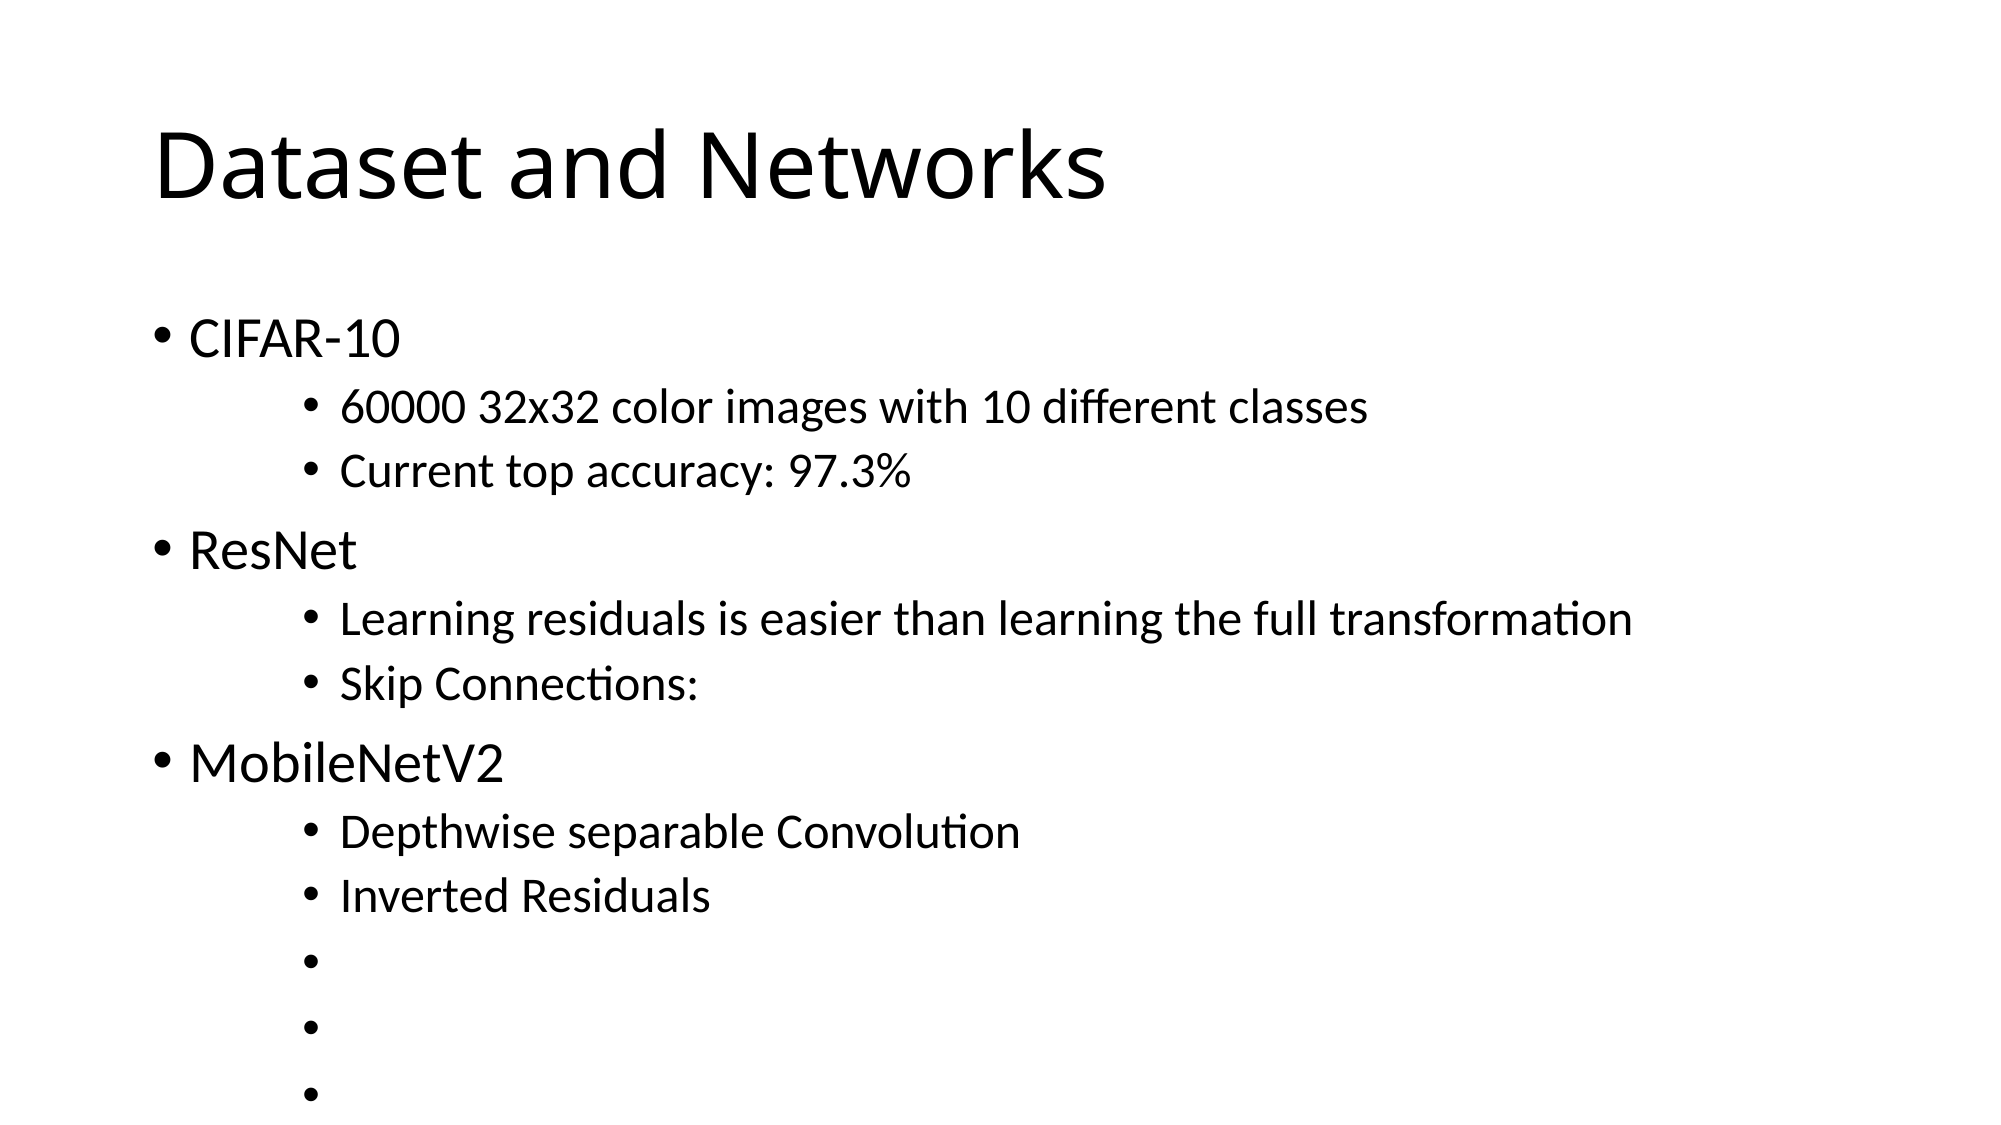

# Dataset and Networks
CIFAR-10
60000 32x32 color images with 10 different classes
Current top accuracy: 97.3%
ResNet
Learning residuals is easier than learning the full transformation
Skip Connections:
MobileNetV2
Depthwise separable Convolution
Inverted Residuals